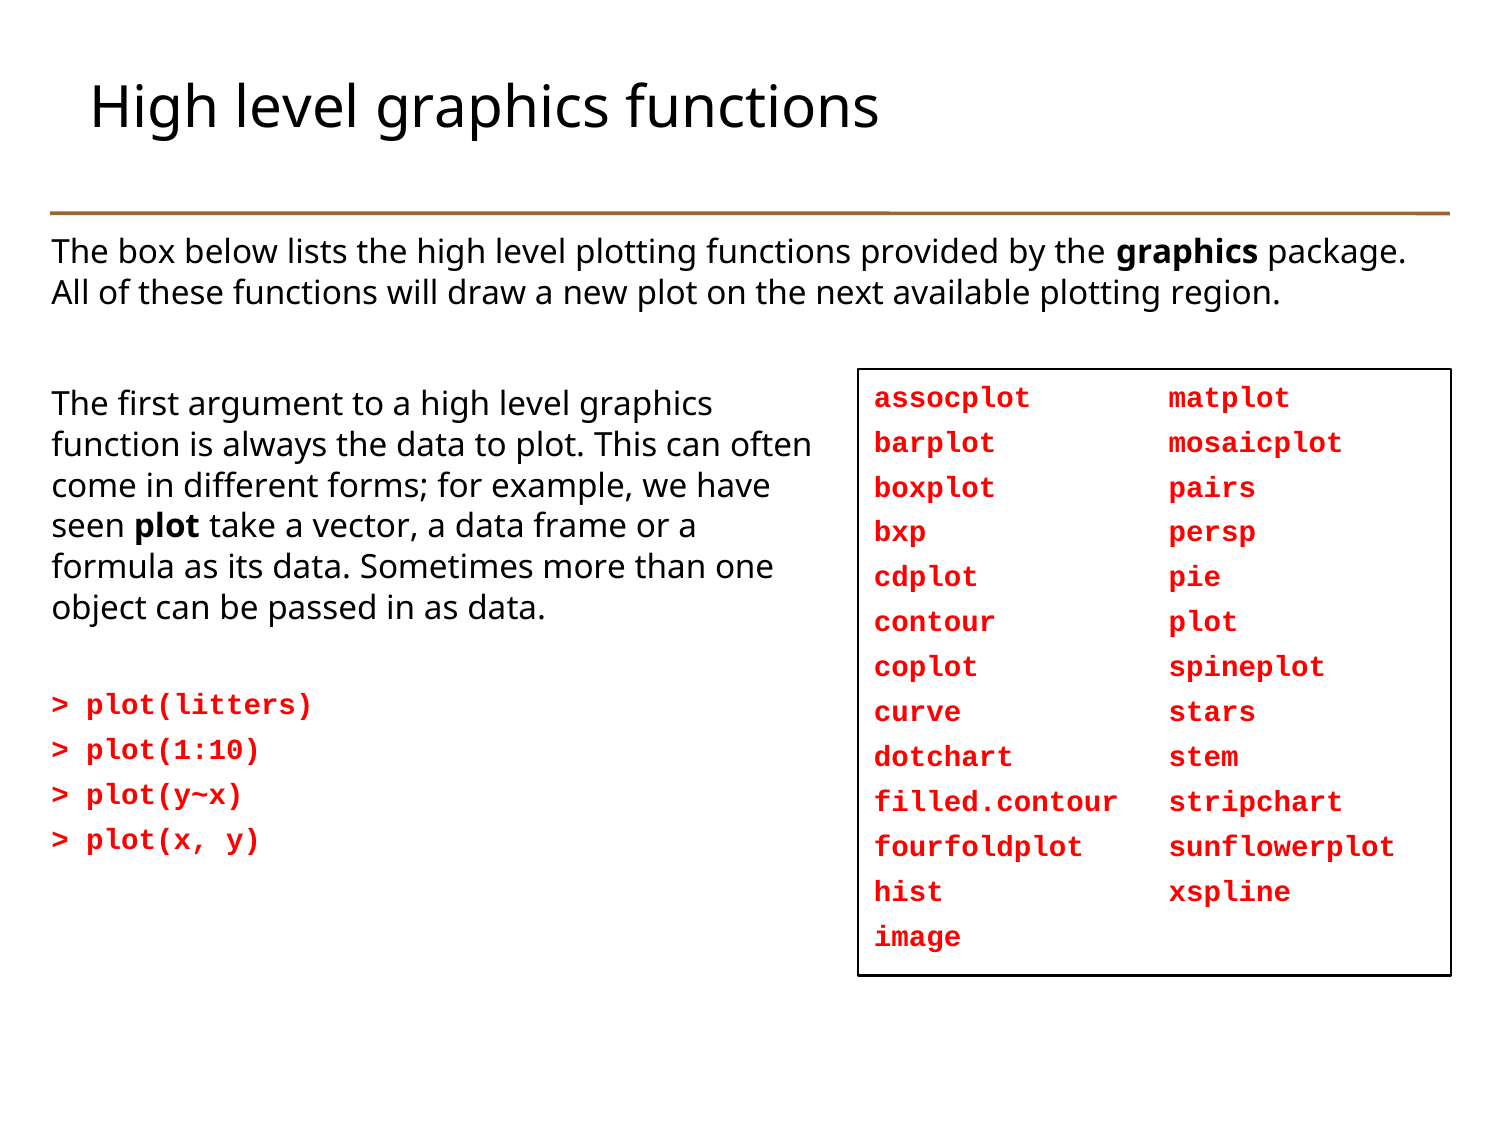

High level graphics functions
The box below lists the high level plotting functions provided by the graphics package. All of these functions will draw a new plot on the next available plotting region.
assocplot		matplot
barplot			mosaicplot
boxplot			pairs
bxp				persp
cdplot			pie
contour			plot
coplot			spineplot
curve			stars
dotchart			stem
filled.contour	stripchart
fourfoldplot		sunflowerplot
hist				xspline
image
The first argument to a high level graphics function is always the data to plot. This can often come in different forms; for example, we have seen plot take a vector, a data frame or a formula as its data. Sometimes more than one object can be passed in as data.
> plot(litters)
> plot(1:10)
> plot(y~x)
> plot(x, y)